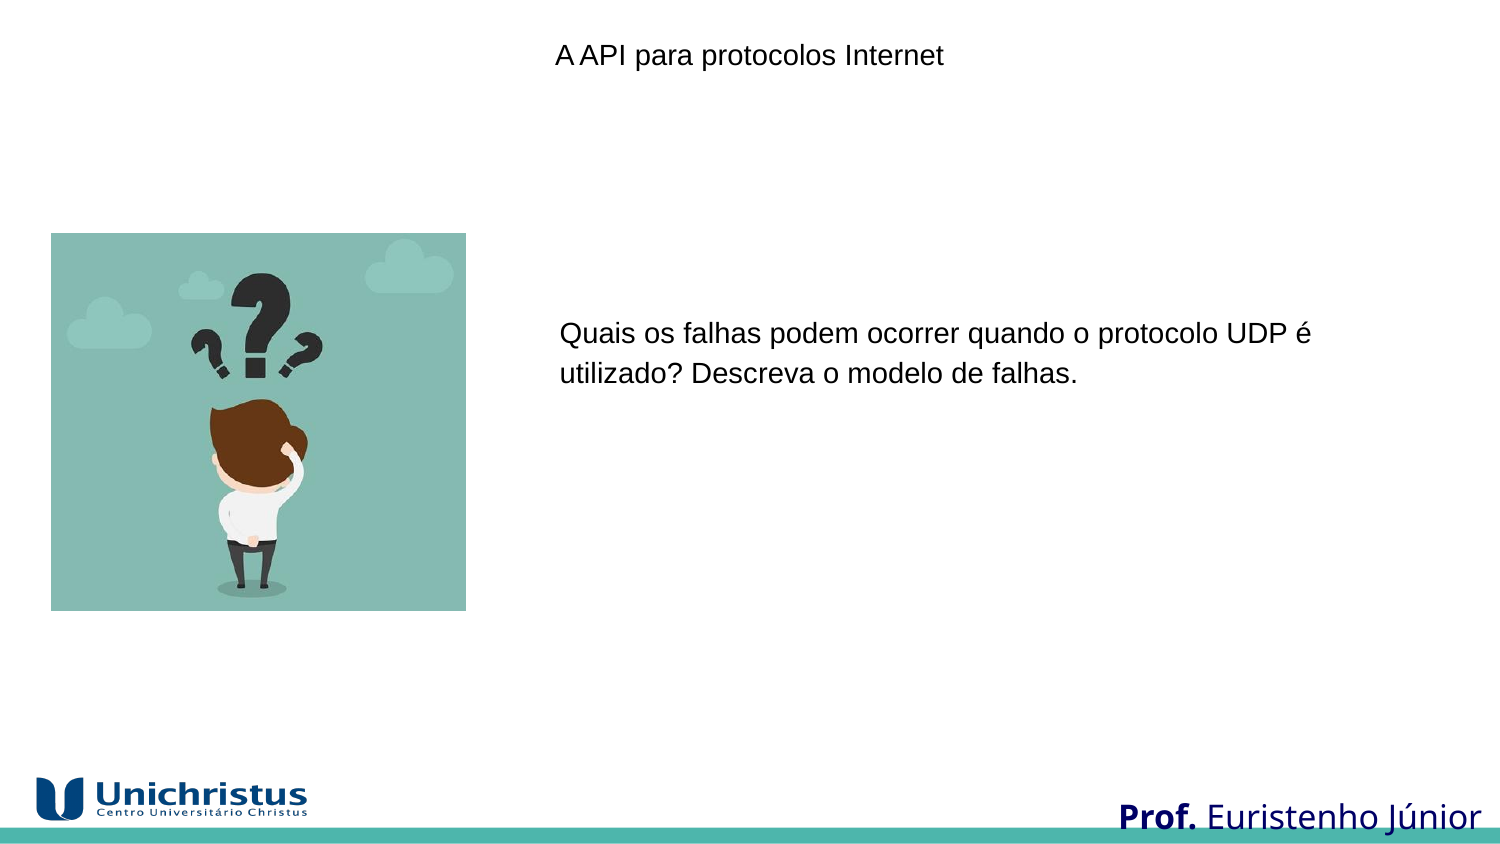

# A API para protocolos Internet
Quais os falhas podem ocorrer quando o protocolo UDP é utilizado? Descreva o modelo de falhas.